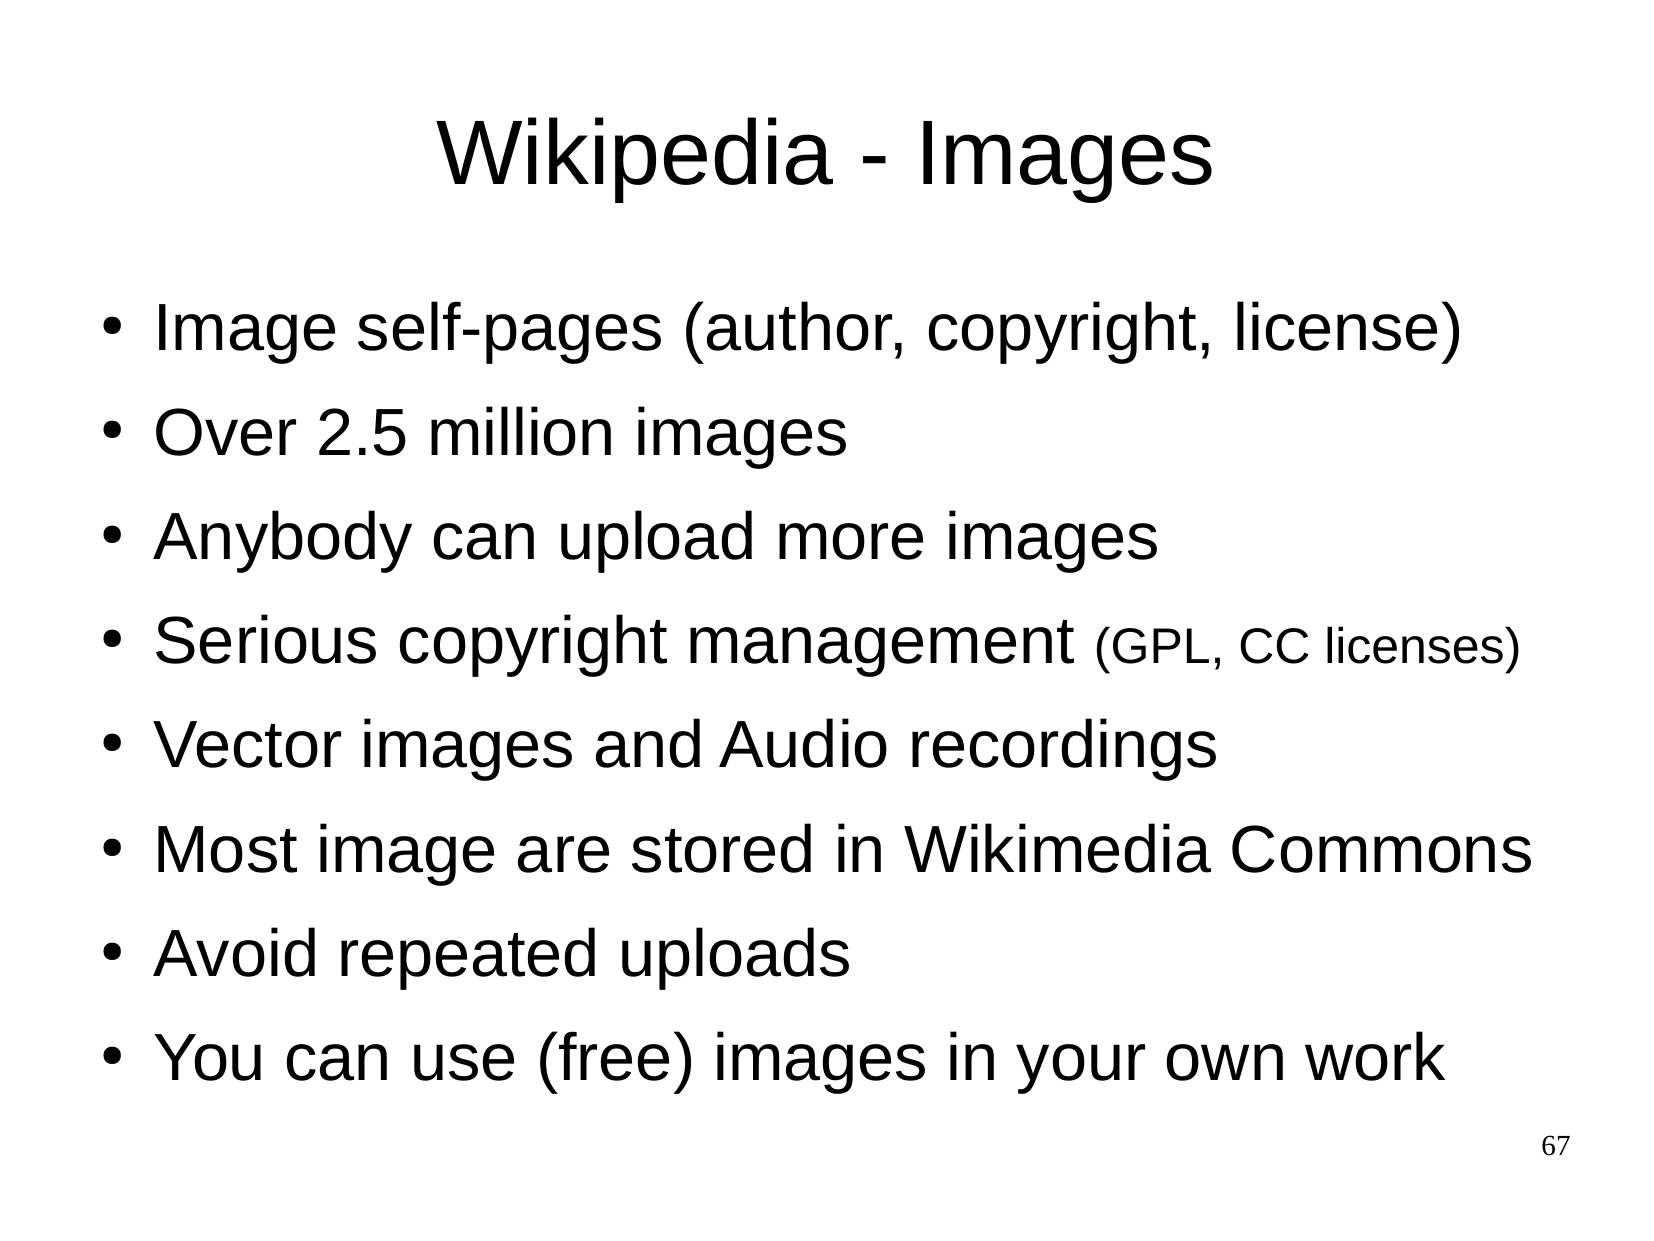

# Wikipedia - Images
Image self-pages (author, copyright, license)
Over 2.5 million images
Anybody can upload more images
Serious copyright management (GPL, CC licenses)
Vector images and Audio recordings
Most image are stored in Wikimedia Commons
Avoid repeated uploads
You can use (free) images in your own work
67